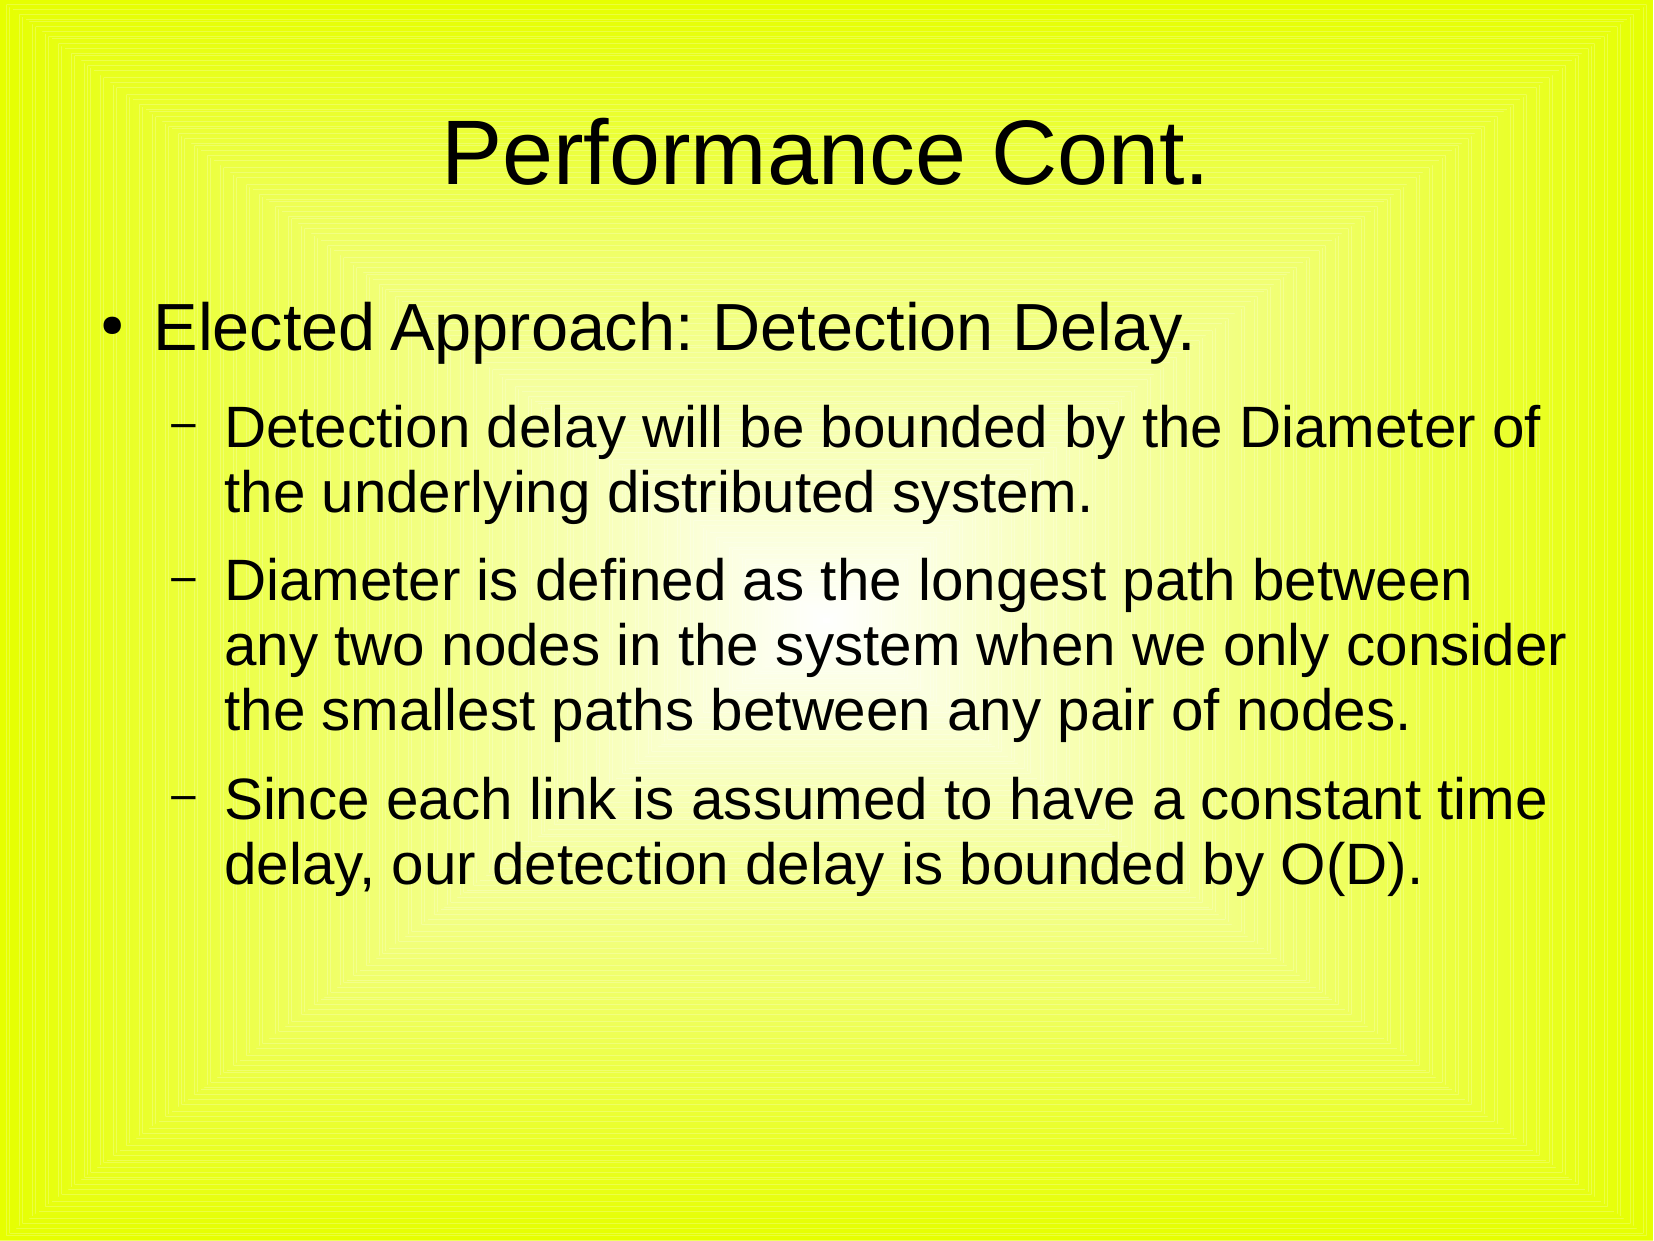

# Performance Cont.
Elected Approach: Detection Delay.
Detection delay will be bounded by the Diameter of the underlying distributed system.
Diameter is defined as the longest path between any two nodes in the system when we only consider the smallest paths between any pair of nodes.
Since each link is assumed to have a constant time delay, our detection delay is bounded by O(D).